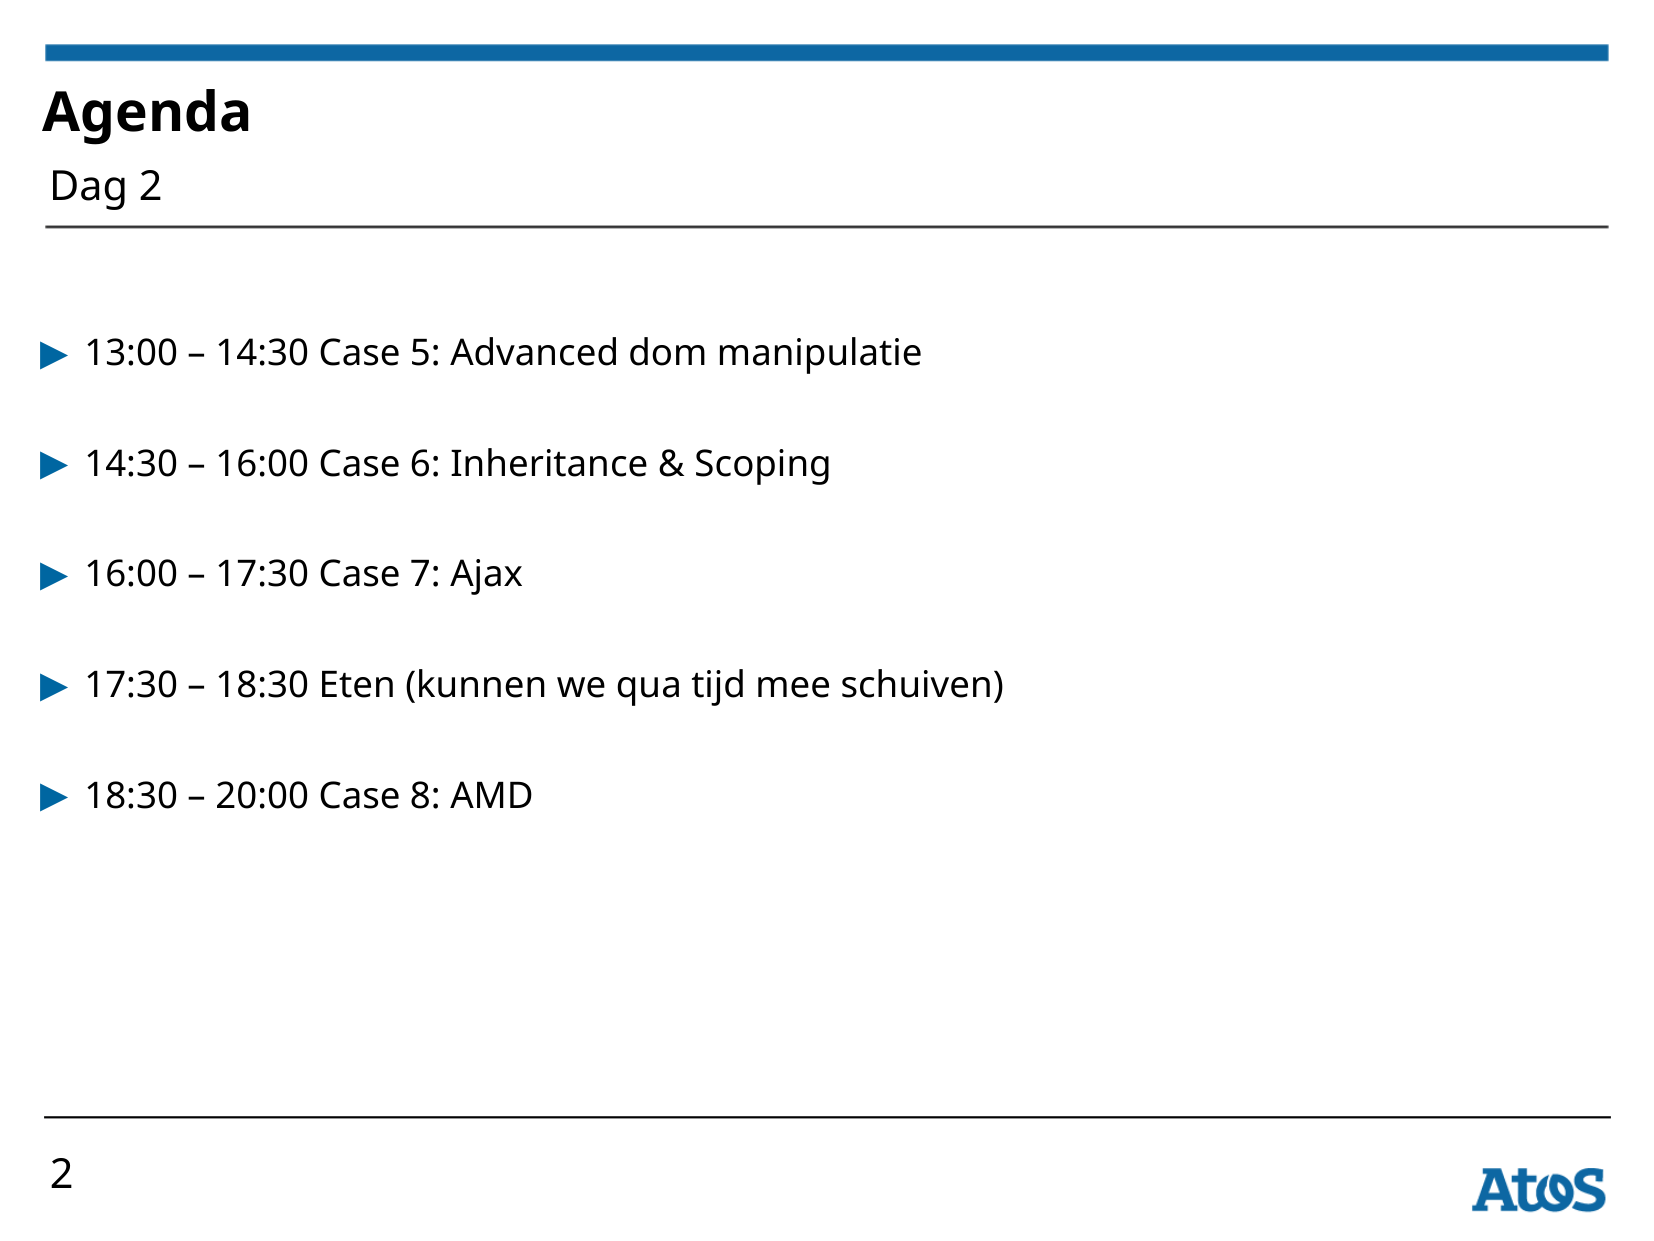

# Agenda
Dag 2
13:00 – 14:30 Case 5: Advanced dom manipulatie
14:30 – 16:00 Case 6: Inheritance & Scoping
16:00 – 17:30 Case 7: Ajax
17:30 – 18:30 Eten (kunnen we qua tijd mee schuiven)
18:30 – 20:00 Case 8: AMD